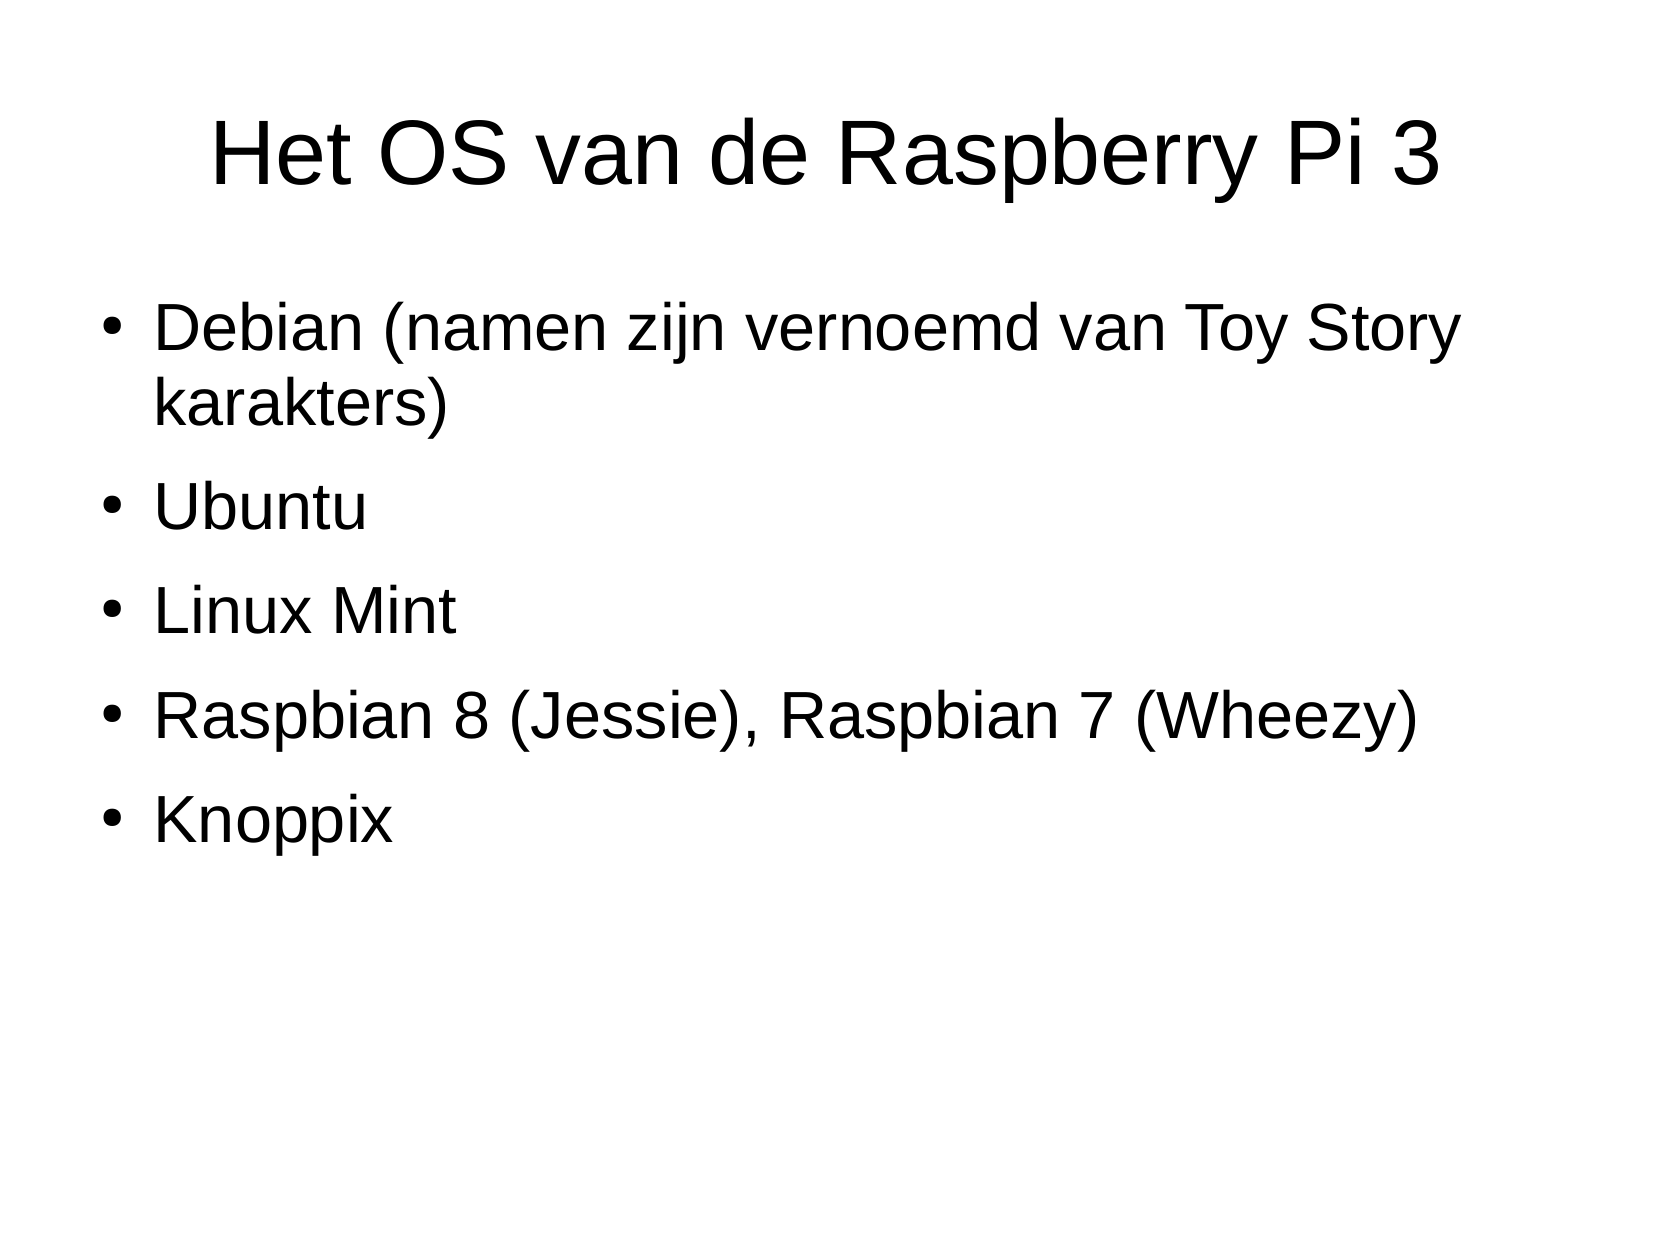

# Het OS van de Raspberry Pi 3
Debian (namen zijn vernoemd van Toy Story karakters)
Ubuntu
Linux Mint
Raspbian 8 (Jessie), Raspbian 7 (Wheezy)
Knoppix